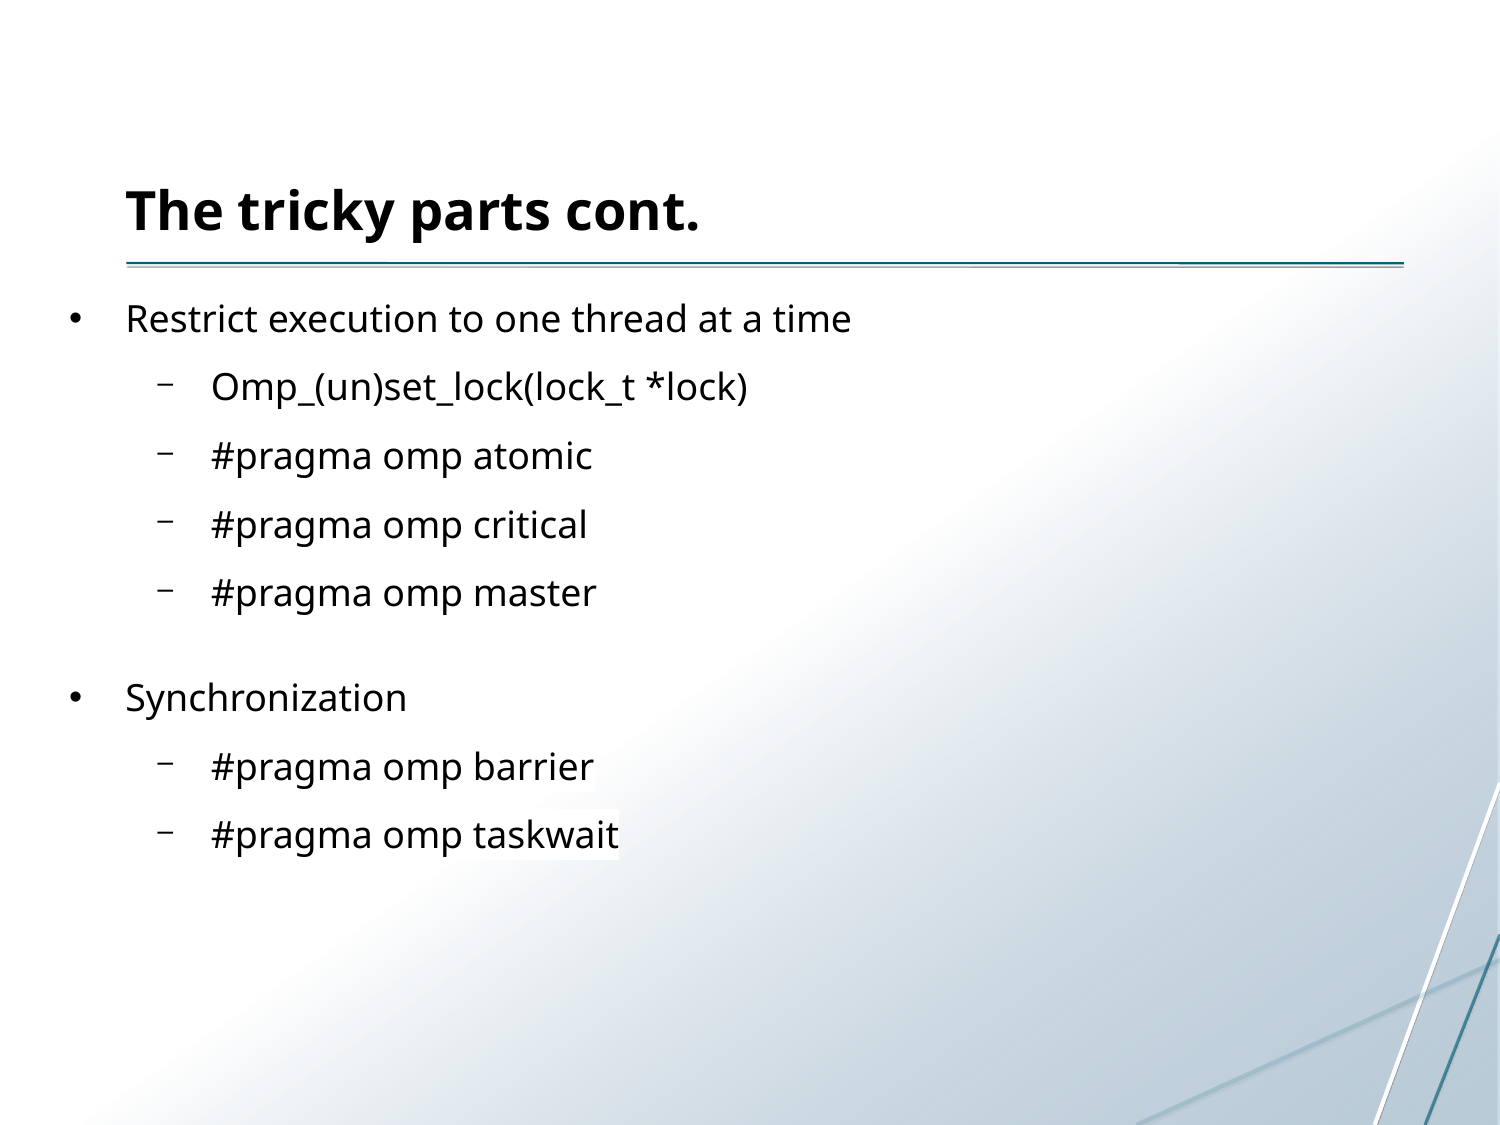

# The tricky parts cont.
Restrict execution to one thread at a time
Omp_(un)set_lock(lock_t *lock)
#pragma omp atomic
#pragma omp critical
#pragma omp master
Synchronization
#pragma omp barrier
#pragma omp taskwait